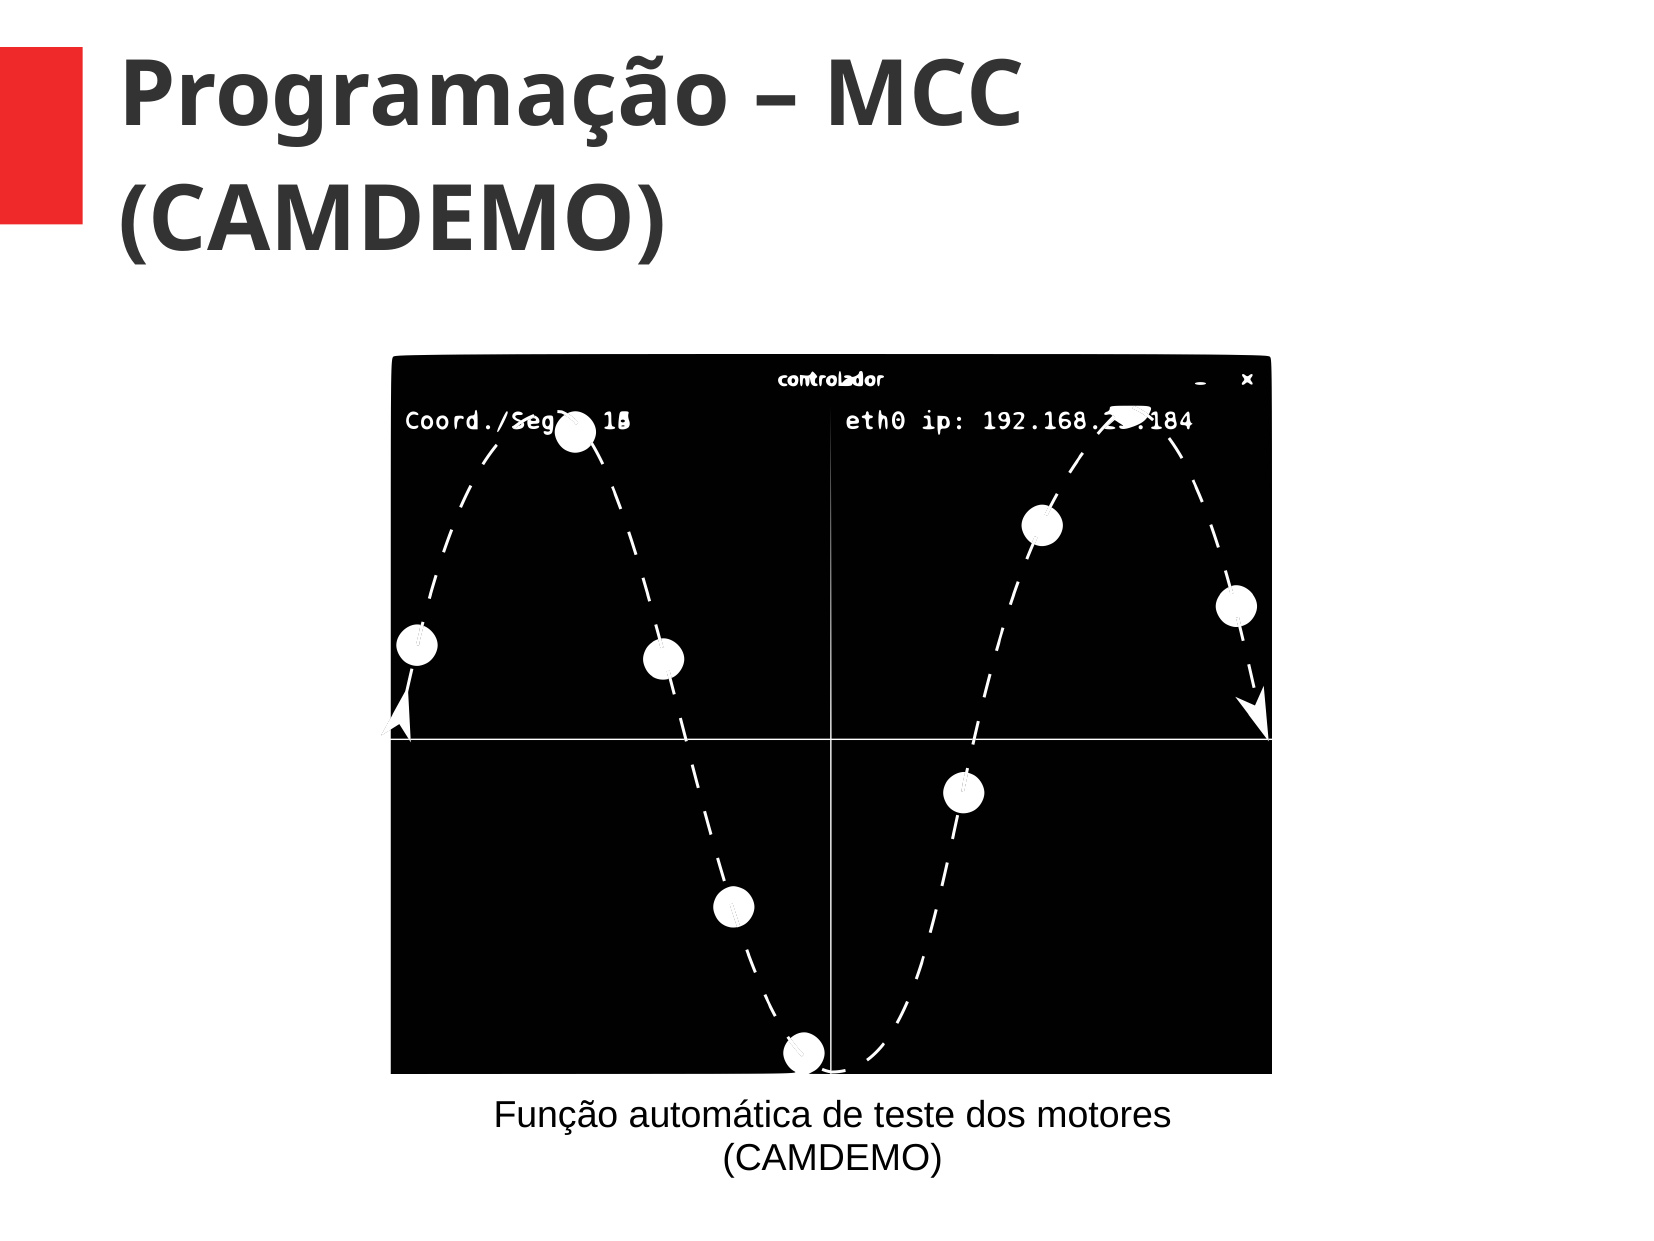

# Programação – MCC (CAMDEMO)
Função automática de teste dos motores (CAMDEMO)